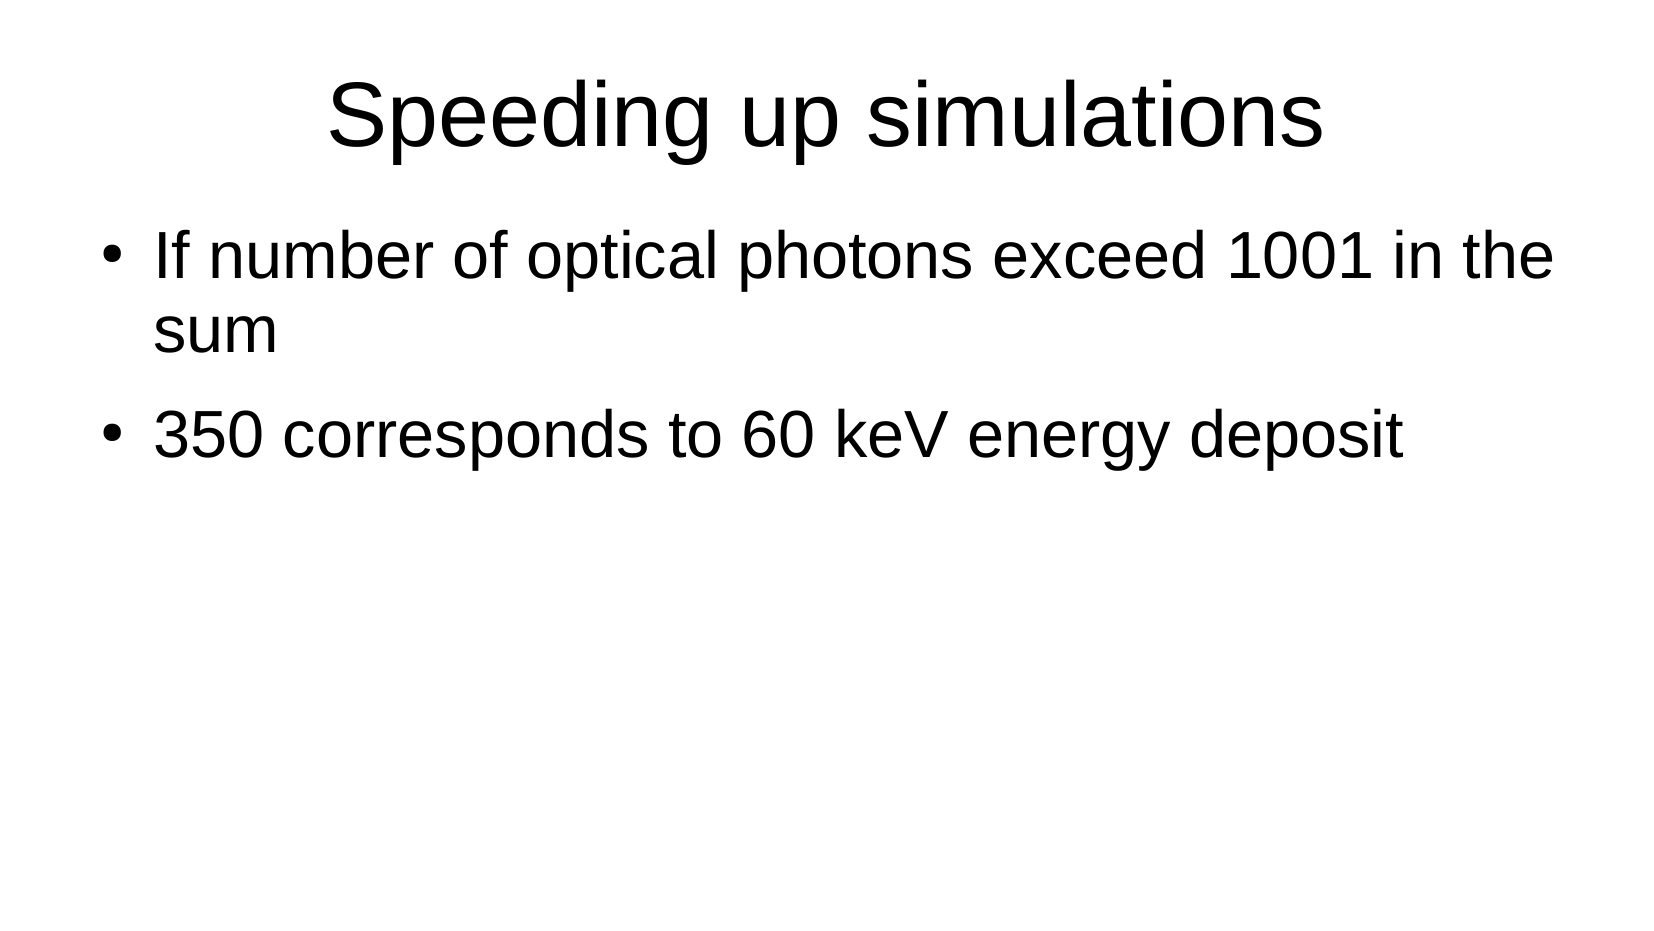

# Speeding up simulations
If number of optical photons exceed 1001 in the sum
350 corresponds to 60 keV energy deposit